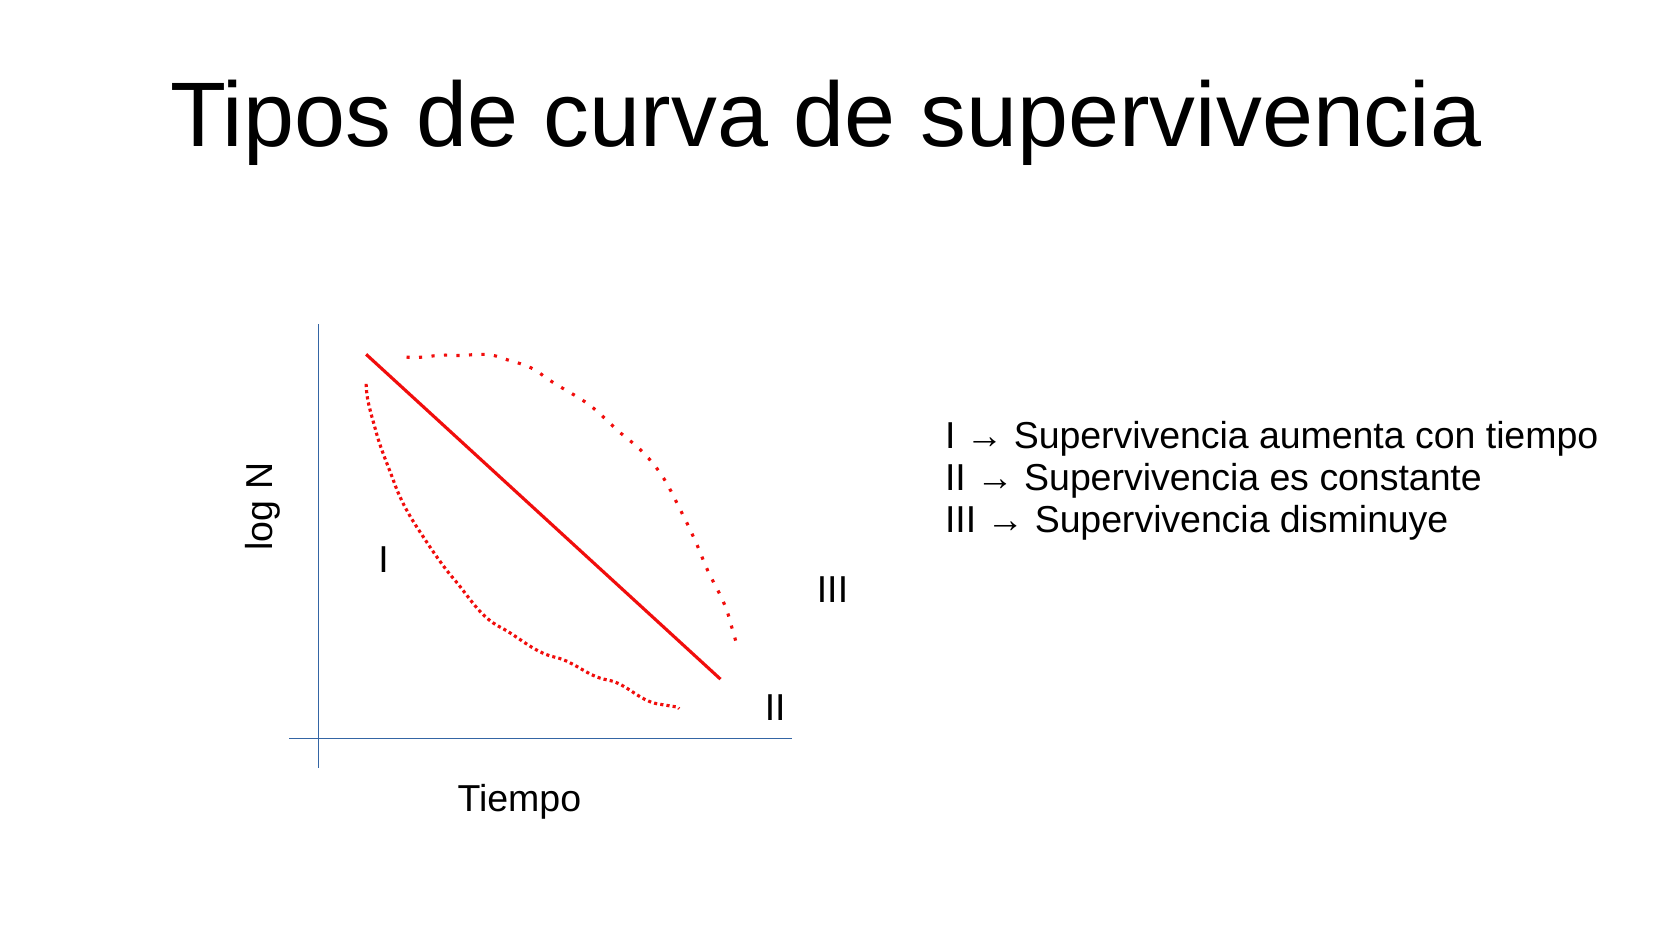

# Tipos de curva de supervivencia
I → Supervivencia aumenta con tiempo
II → Supervivencia es constante
III → Supervivencia disminuye
log N
I
III
II
Tiempo